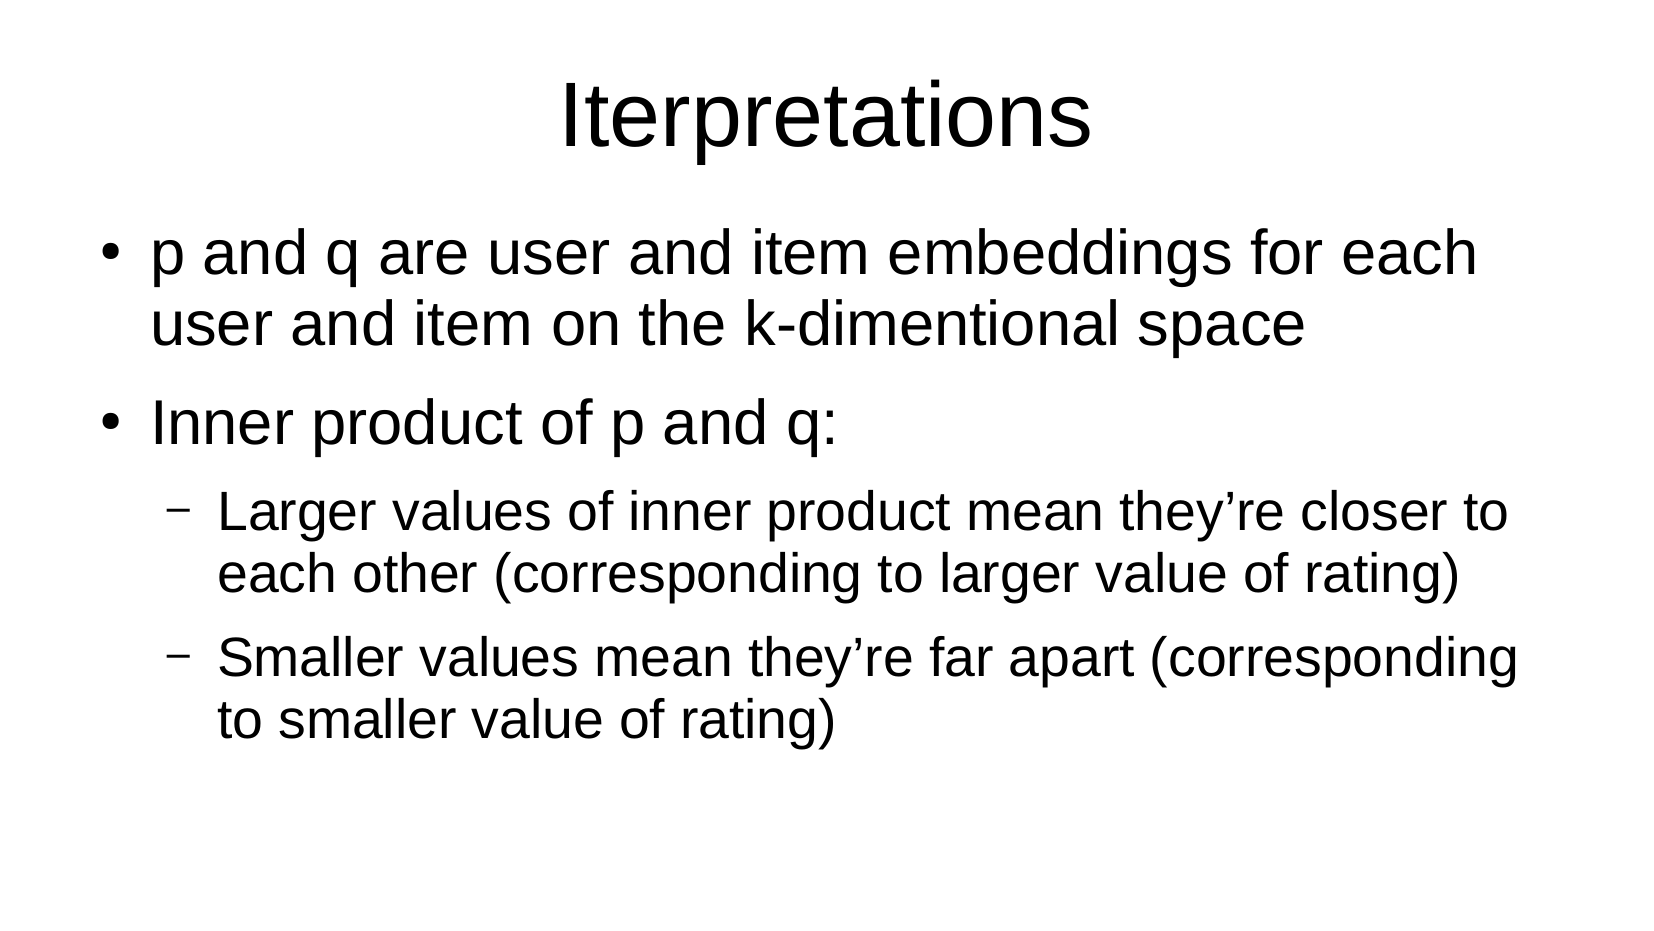

# Iterpretations
p and q are user and item embeddings for each user and item on the k-dimentional space
Inner product of p and q:
Larger values of inner product mean they’re closer to each other (corresponding to larger value of rating)
Smaller values mean they’re far apart (corresponding to smaller value of rating)